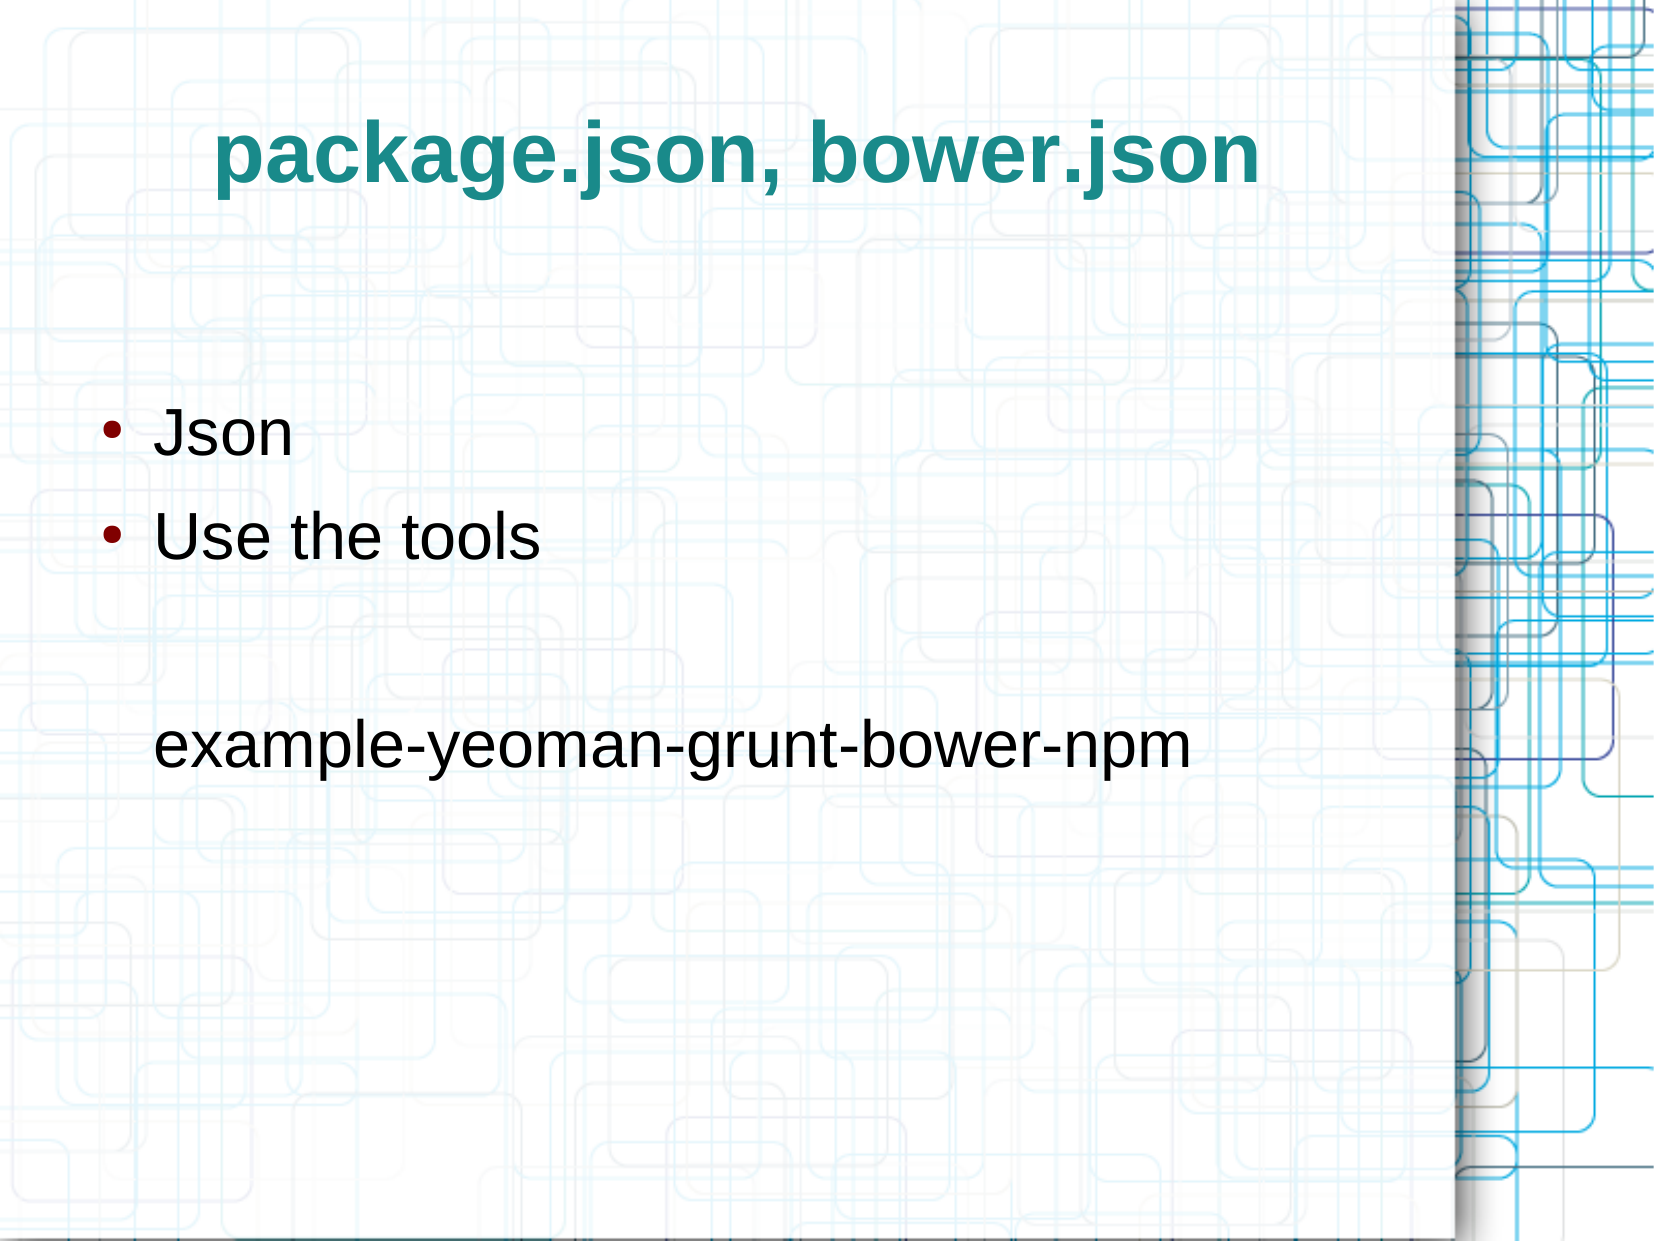

# package.json, bower.json
Json
Use the tools
example-yeoman-grunt-bower-npm